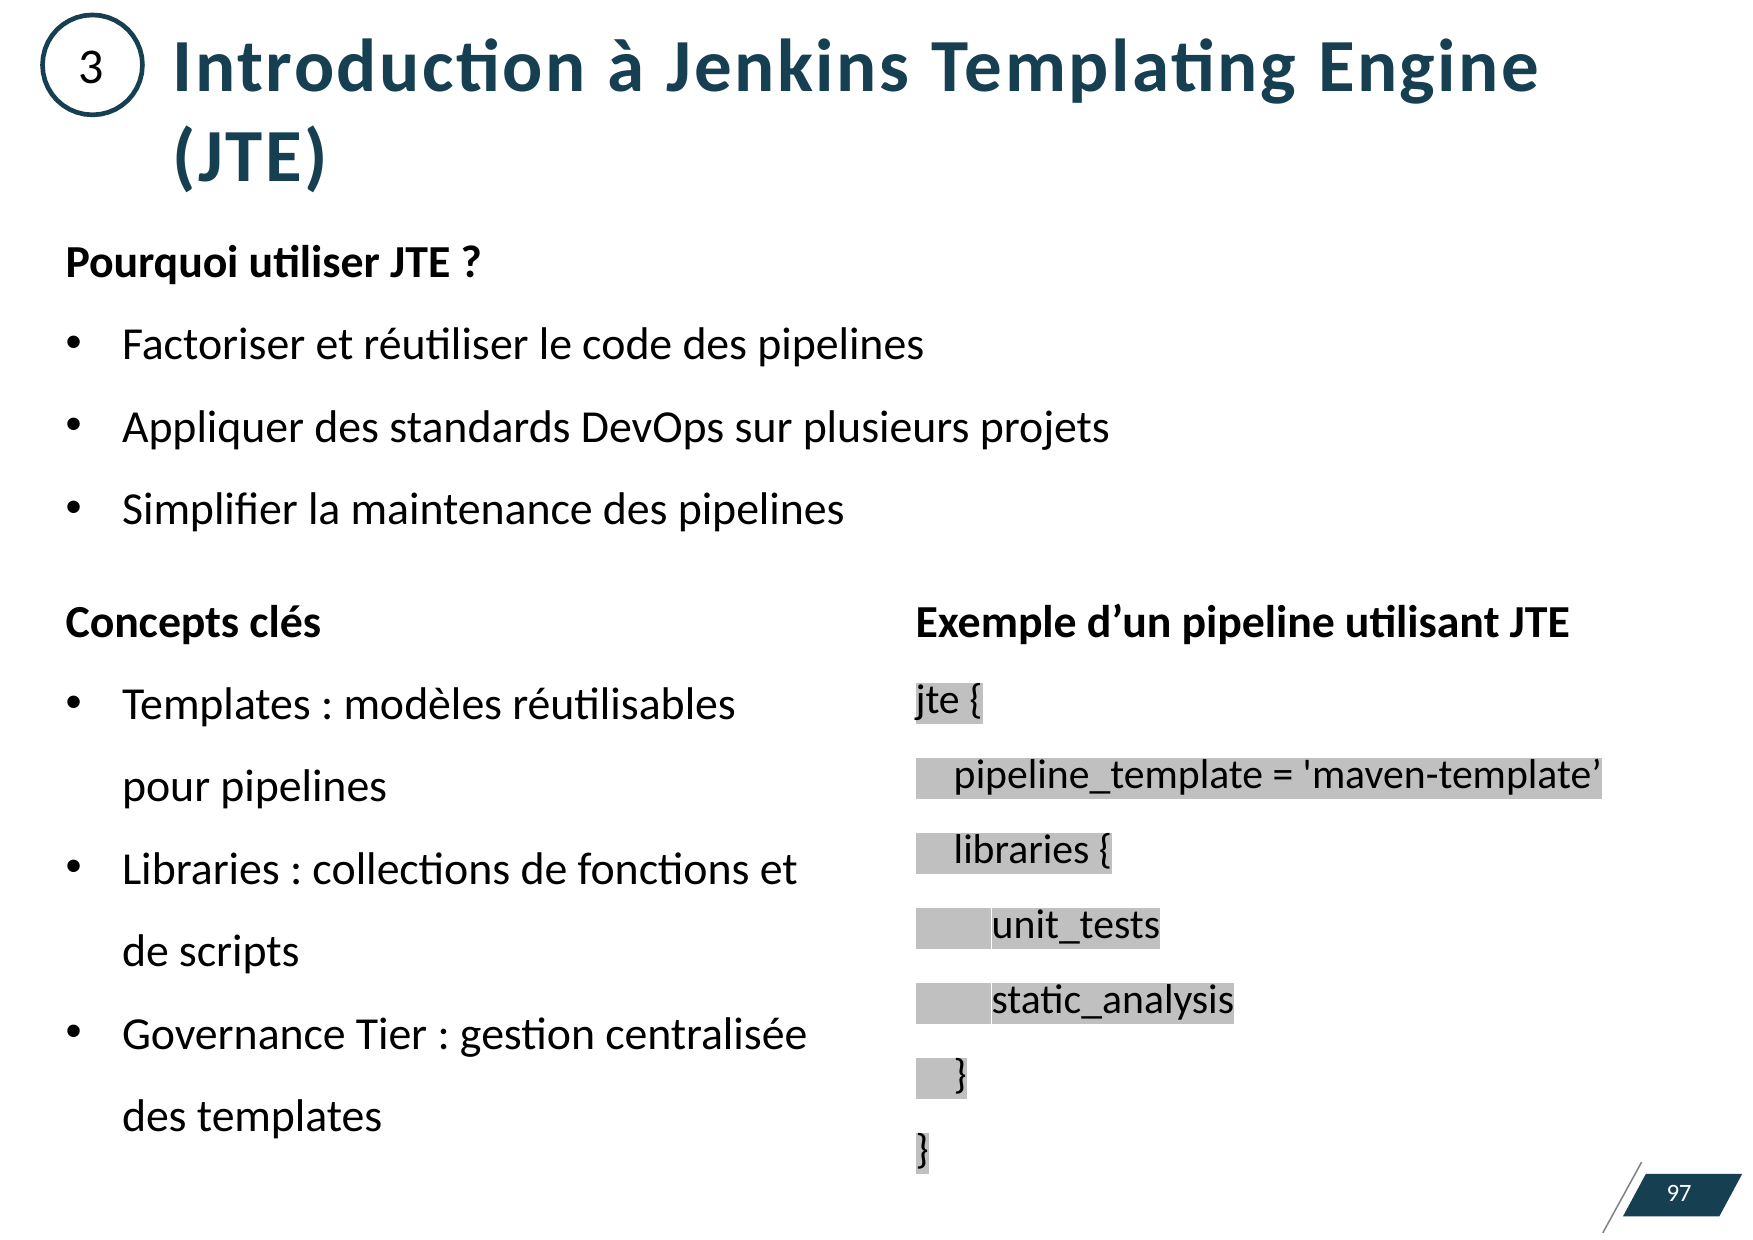

# Introduction à Jenkins Templating Engine (JTE)
3
Pourquoi utiliser JTE ?
Factoriser et réutiliser le code des pipelines
Appliquer des standards DevOps sur plusieurs projets
Simplifier la maintenance des pipelines
Concepts clés
Templates : modèles réutilisables pour pipelines
Libraries : collections de fonctions et de scripts
Governance Tier : gestion centralisée des templates
Exemple d’un pipeline utilisant JTE
jte {
 pipeline_template = 'maven-template’
 libraries {
 unit_tests
 static_analysis
 }
}
97